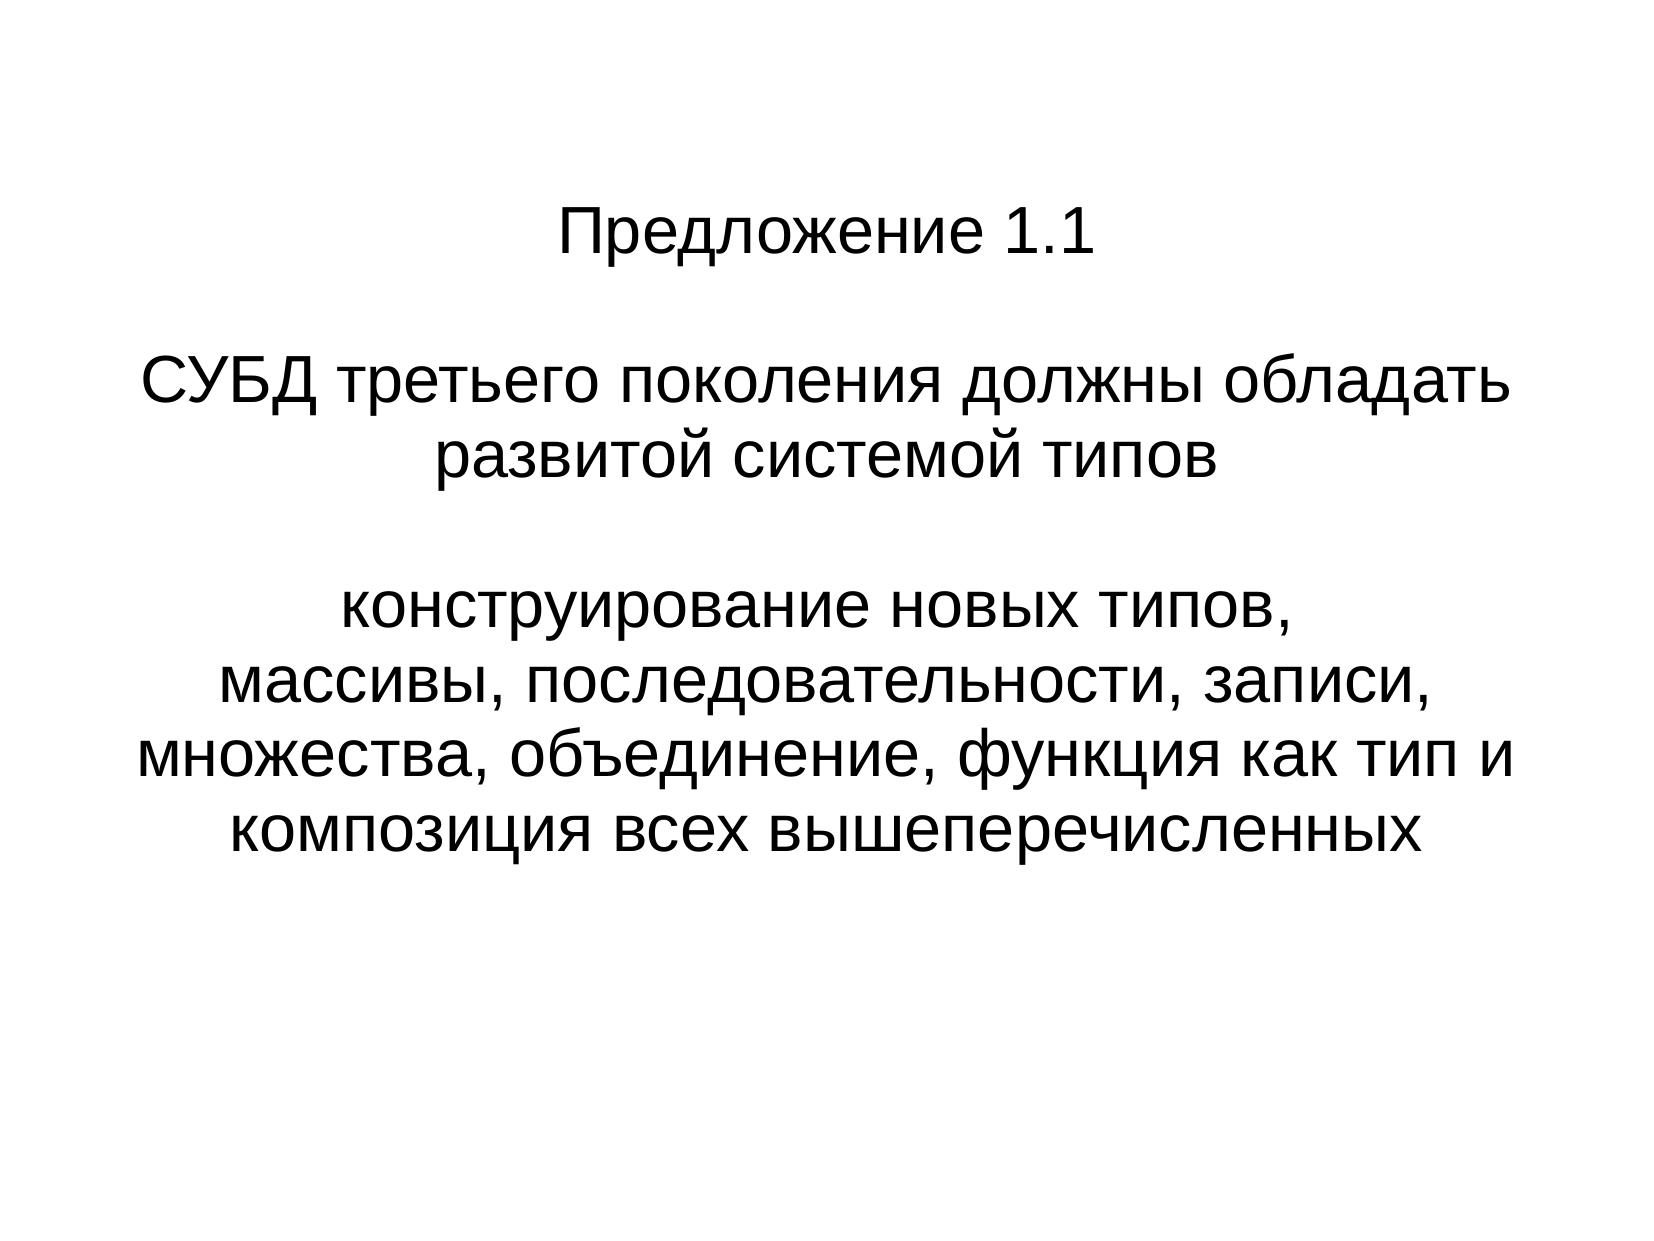

# Предложение 1.1
СУБД третьего поколения должны обладать развитой системой типов
конструирование новых типов,
массивы, последовательности, записи, множества, объединение, функция как тип и композиция всех вышеперечисленных